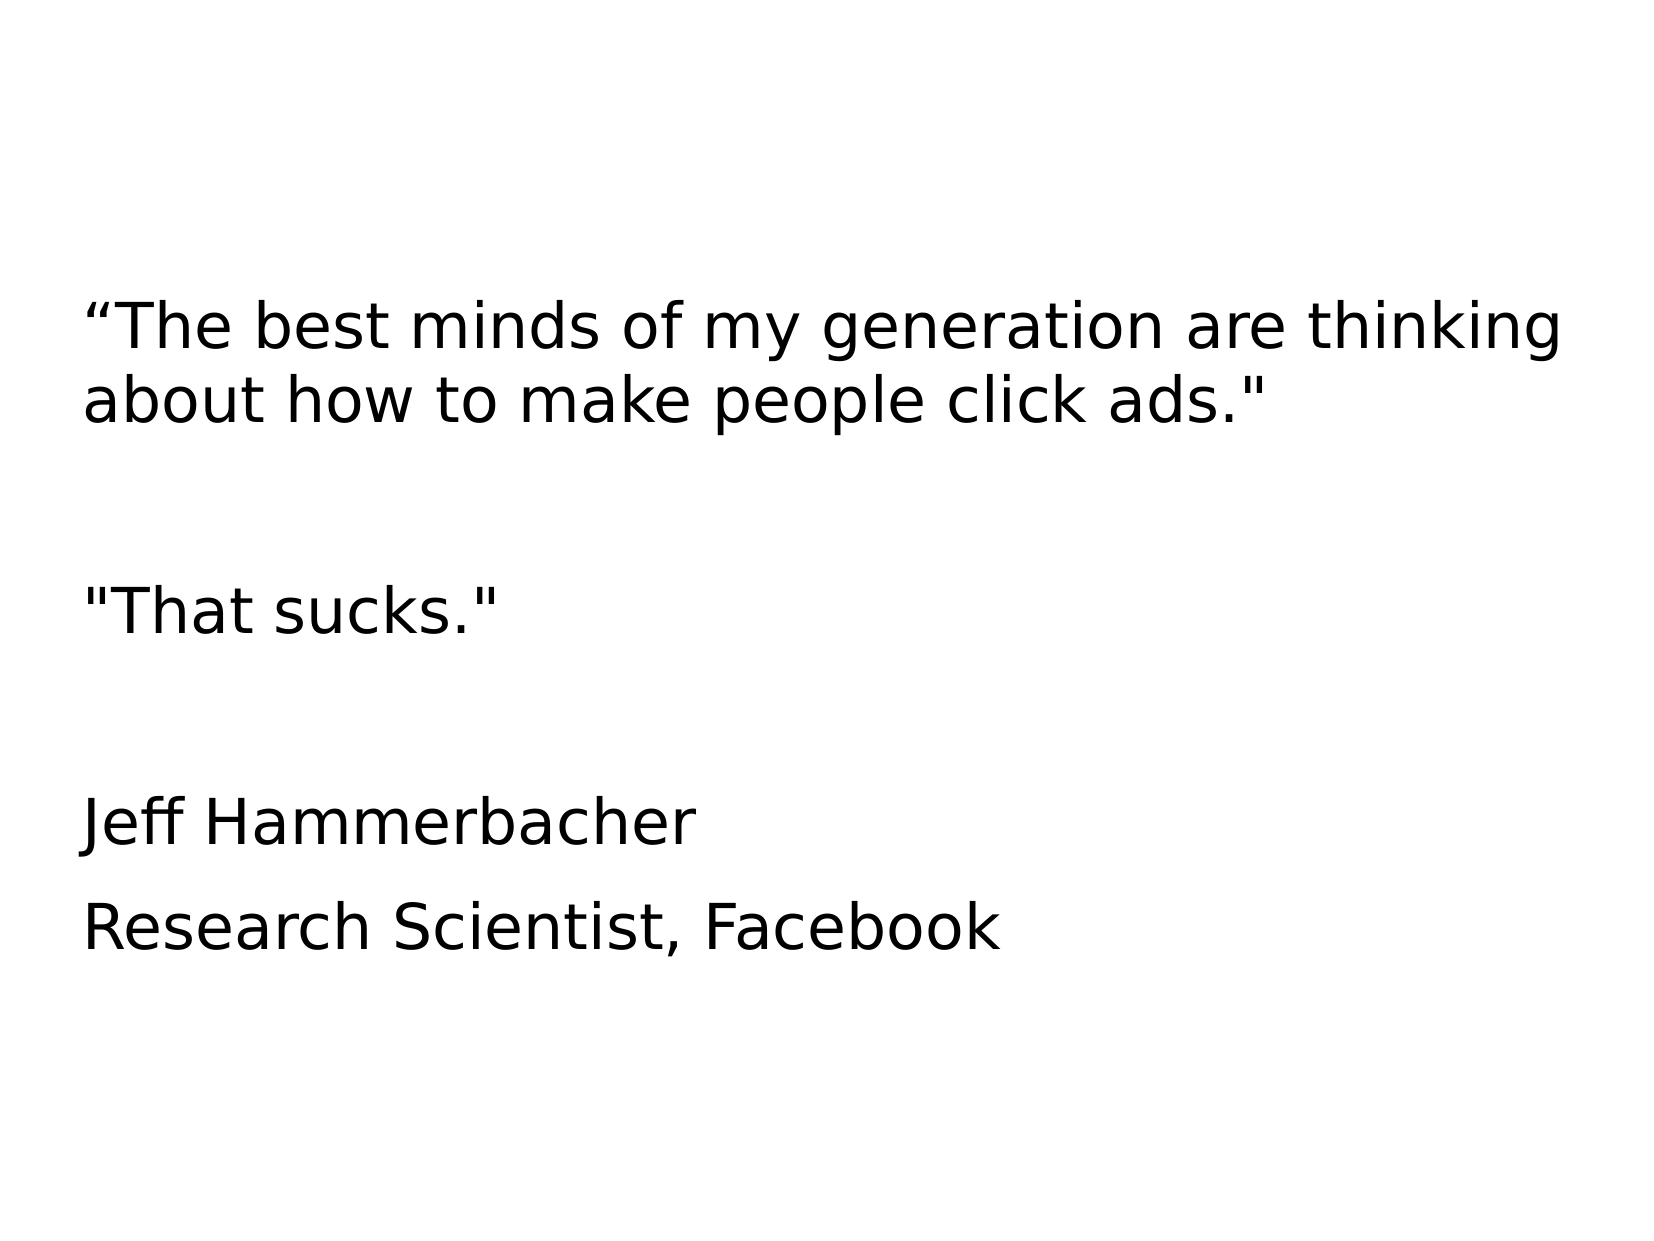

#
“The best minds of my generation are thinking about how to make people click ads."
"That sucks."
Jeff Hammerbacher
Research Scientist, Facebook